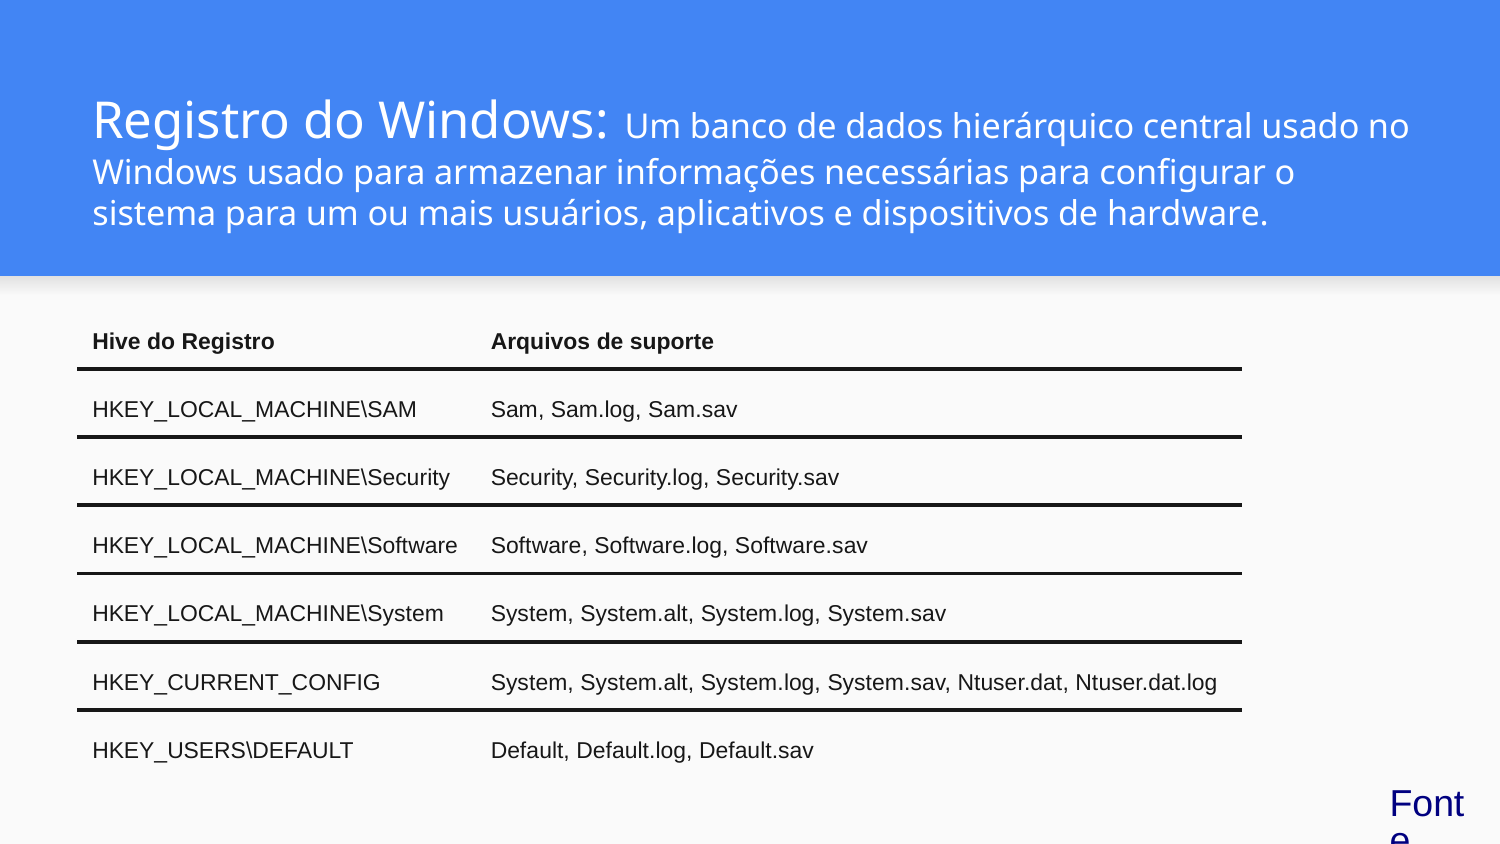

# Registro do Windows: Um banco de dados hierárquico central usado no Windows usado para armazenar informações necessárias para configurar o sistema para um ou mais usuários, aplicativos e dispositivos de hardware.
| Hive do Registro | Arquivos de suporte |
| --- | --- |
| HKEY\_LOCAL\_MACHINE\SAM | Sam, Sam.log, Sam.sav |
| HKEY\_LOCAL\_MACHINE\Security | Security, Security.log, Security.sav |
| HKEY\_LOCAL\_MACHINE\Software | Software, Software.log, Software.sav |
| HKEY\_LOCAL\_MACHINE\System | System, System.alt, System.log, System.sav |
| HKEY\_CURRENT\_CONFIG | System, System.alt, System.log, System.sav, Ntuser.dat, Ntuser.dat.log |
| HKEY\_USERS\DEFAULT | Default, Default.log, Default.sav |
Fonte